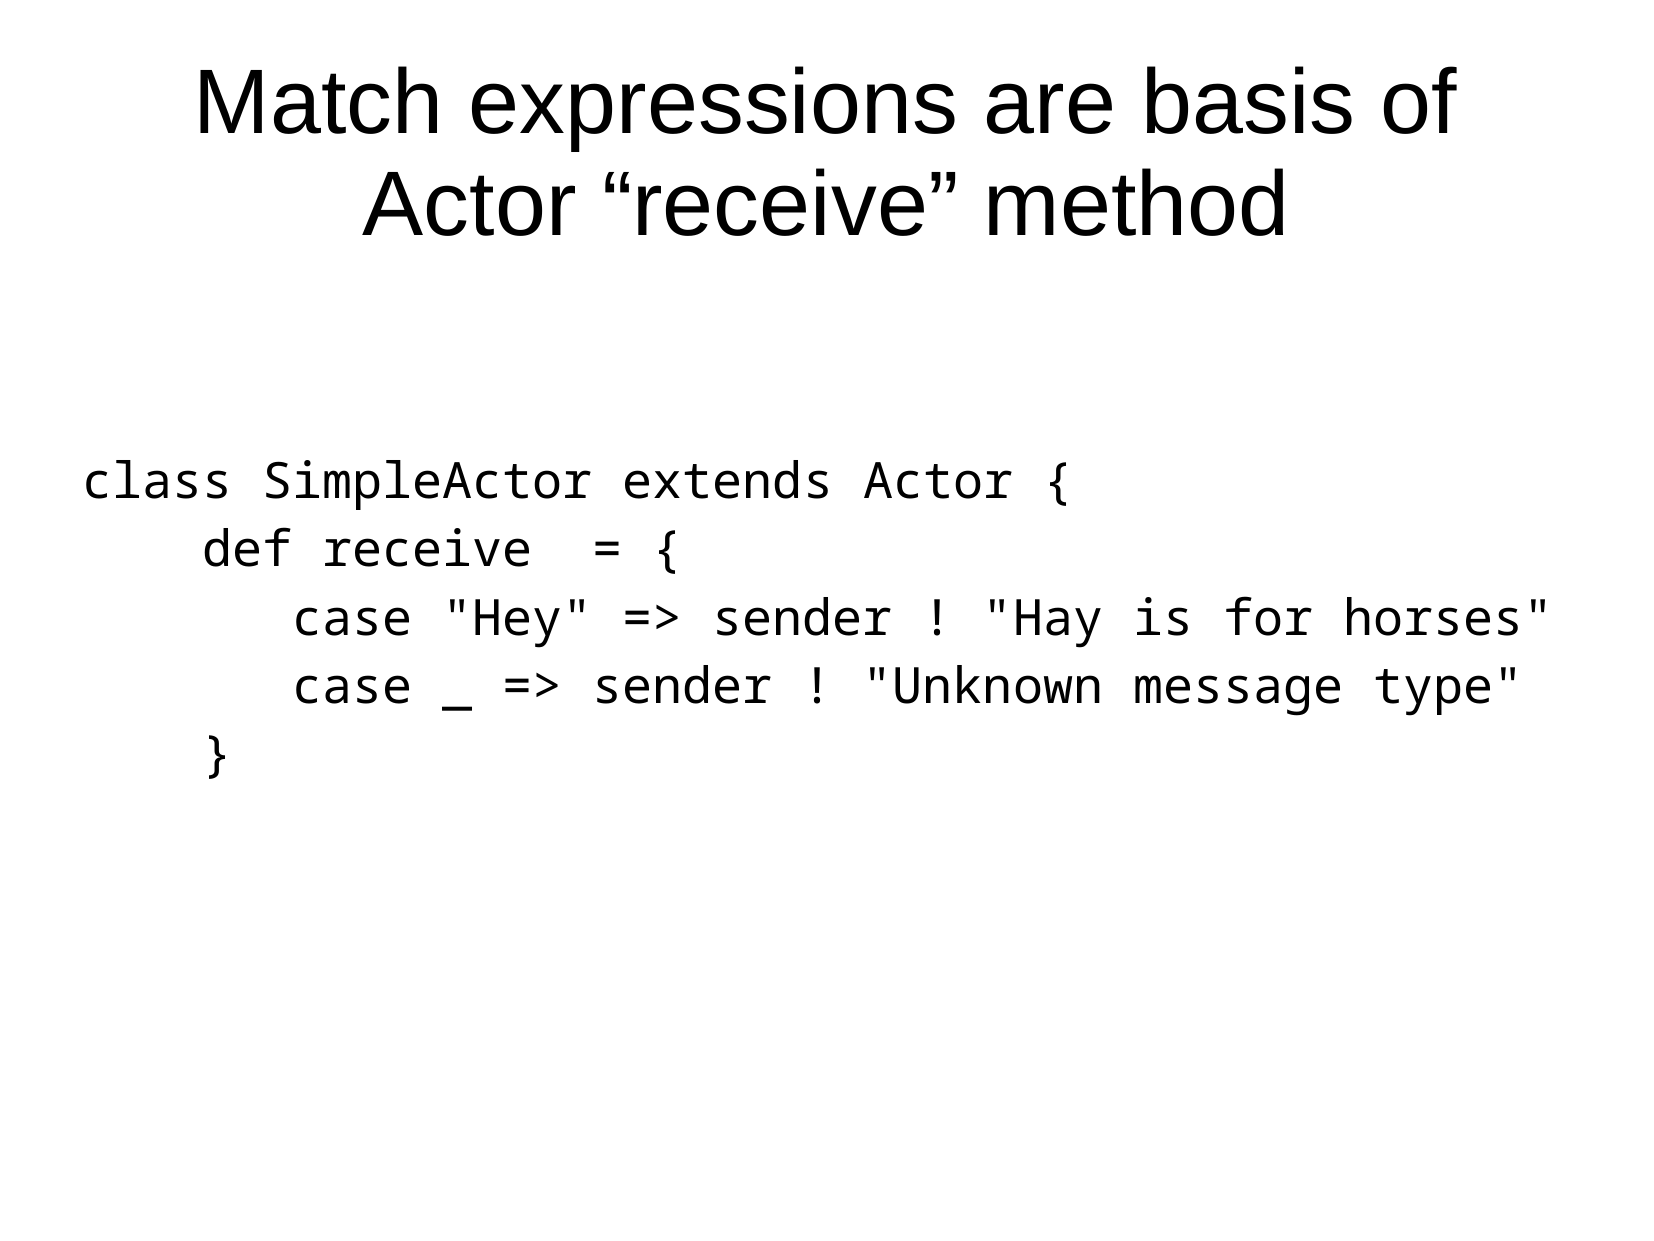

# Match expressions are basis of Actor “receive” method
class SimpleActor extends Actor {
 def receive = {
 case "Hey" => sender ! "Hay is for horses"
 case _ => sender ! "Unknown message type"
 }